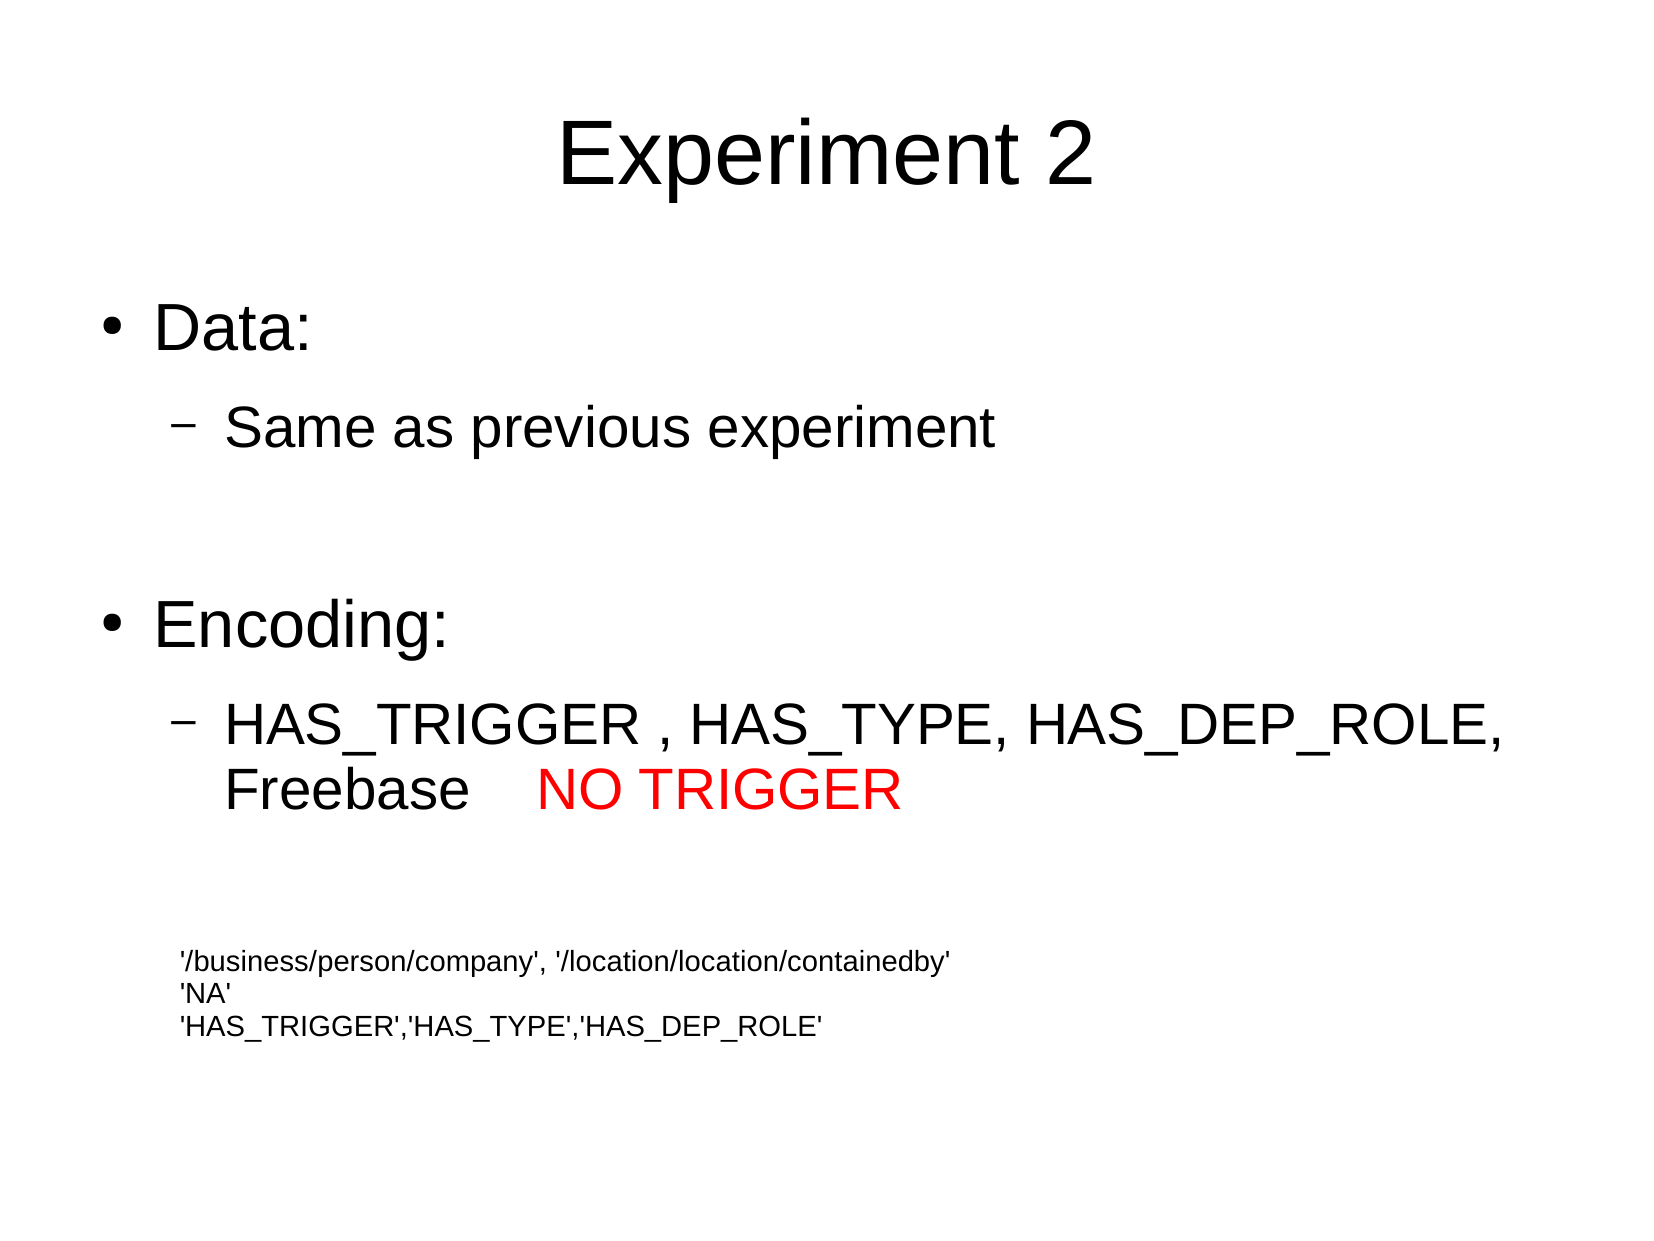

# Experiment 2
Data:
Same as previous experiment
Encoding:
HAS_TRIGGER , HAS_TYPE, HAS_DEP_ROLE, Freebase NO TRIGGER
'/business/person/company', '/location/location/containedby'
'NA'
'HAS_TRIGGER','HAS_TYPE','HAS_DEP_ROLE'